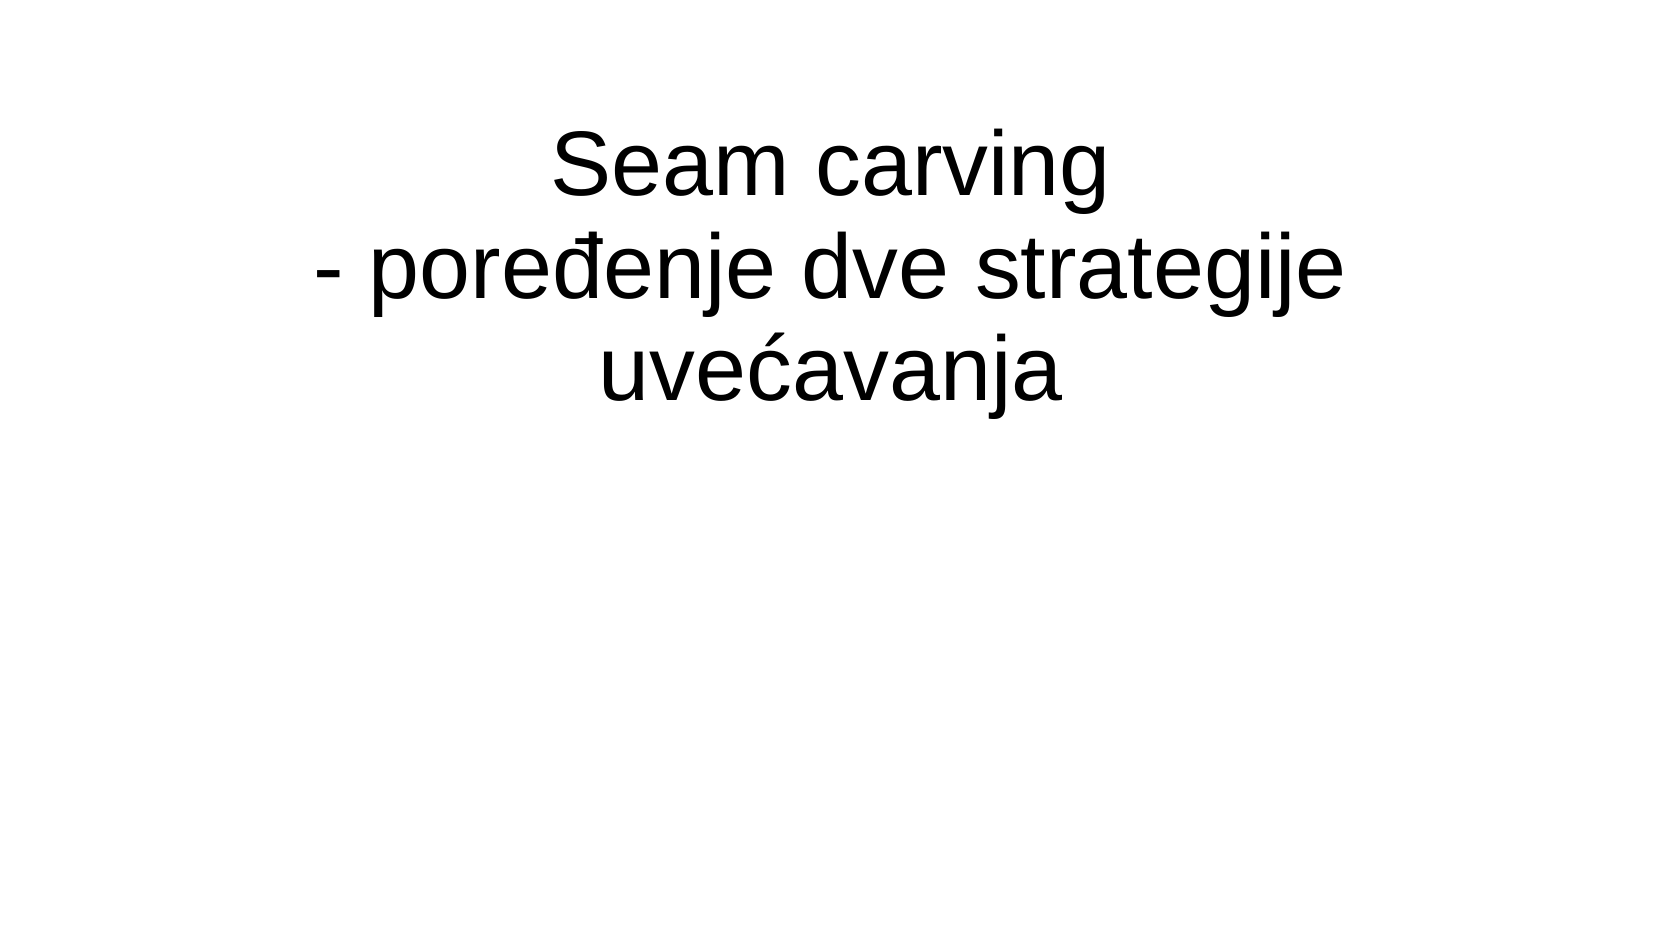

# Seam carving - poređenje dve strategije uvećavanja